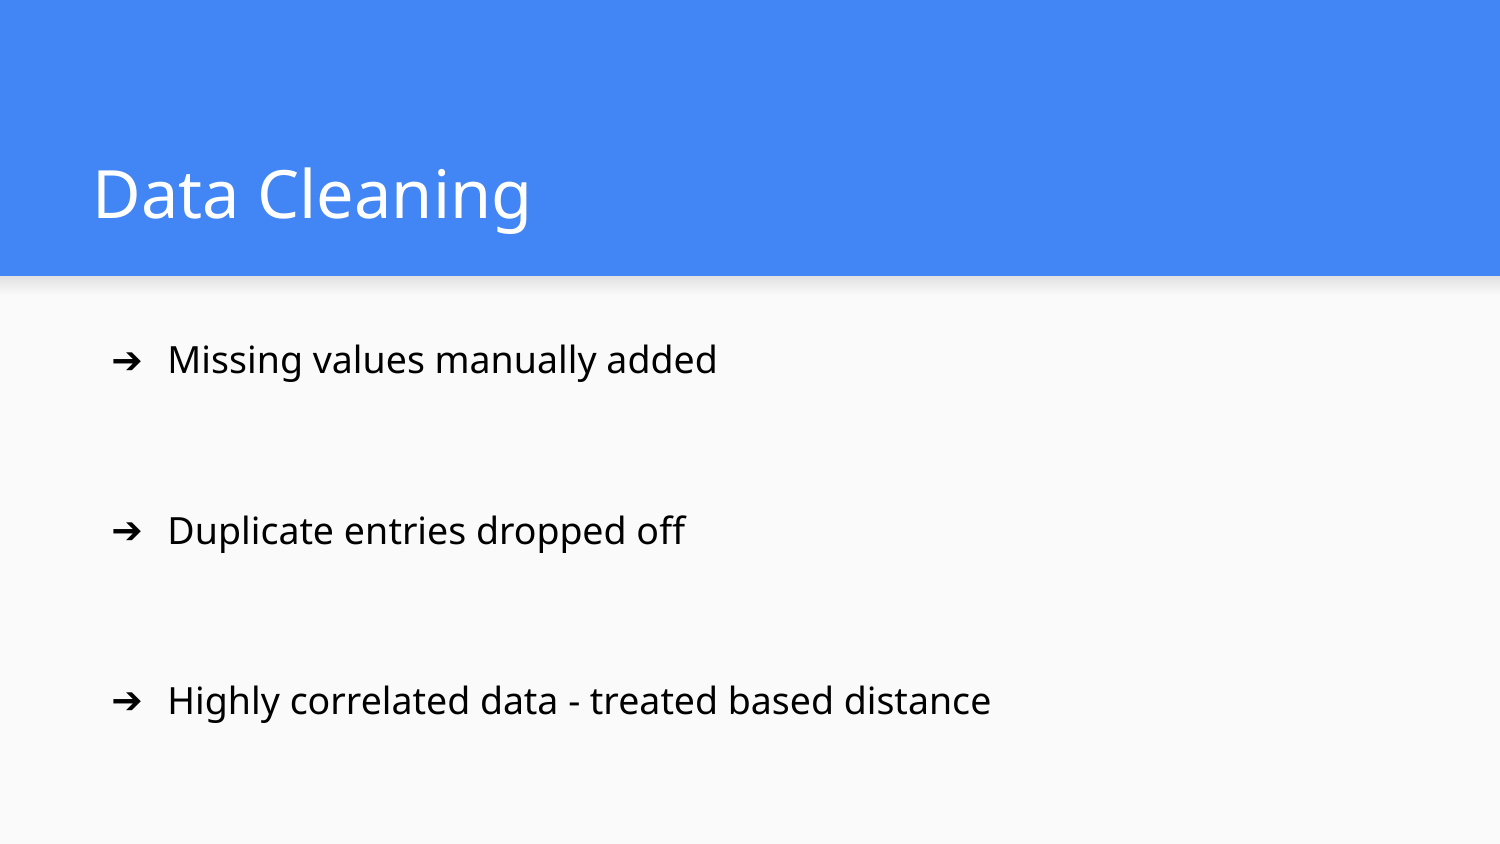

# Data Cleaning
Missing values manually added
Duplicate entries dropped off
Highly correlated data - treated based distance